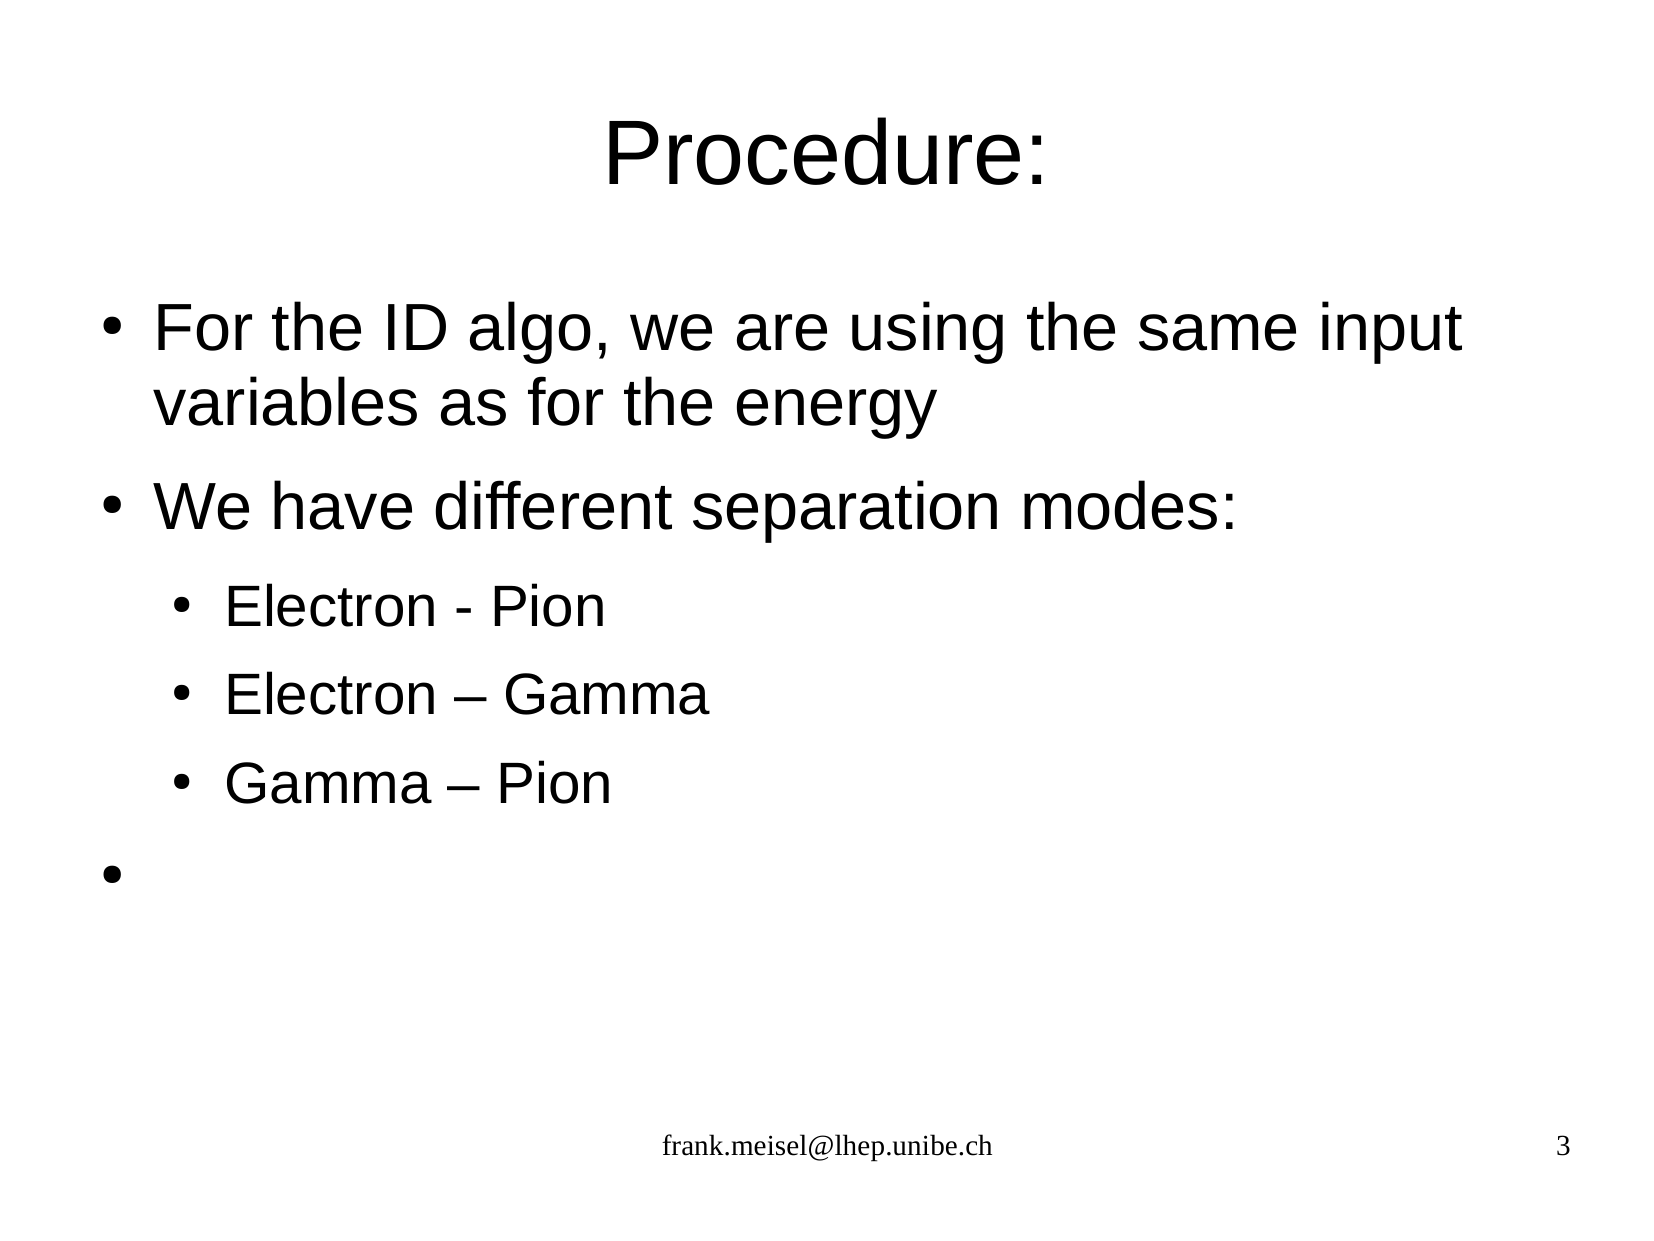

# Procedure:
For the ID algo, we are using the same input variables as for the energy
We have different separation modes:
Electron - Pion
Electron – Gamma
Gamma – Pion
frank.meisel@lhep.unibe.ch
3